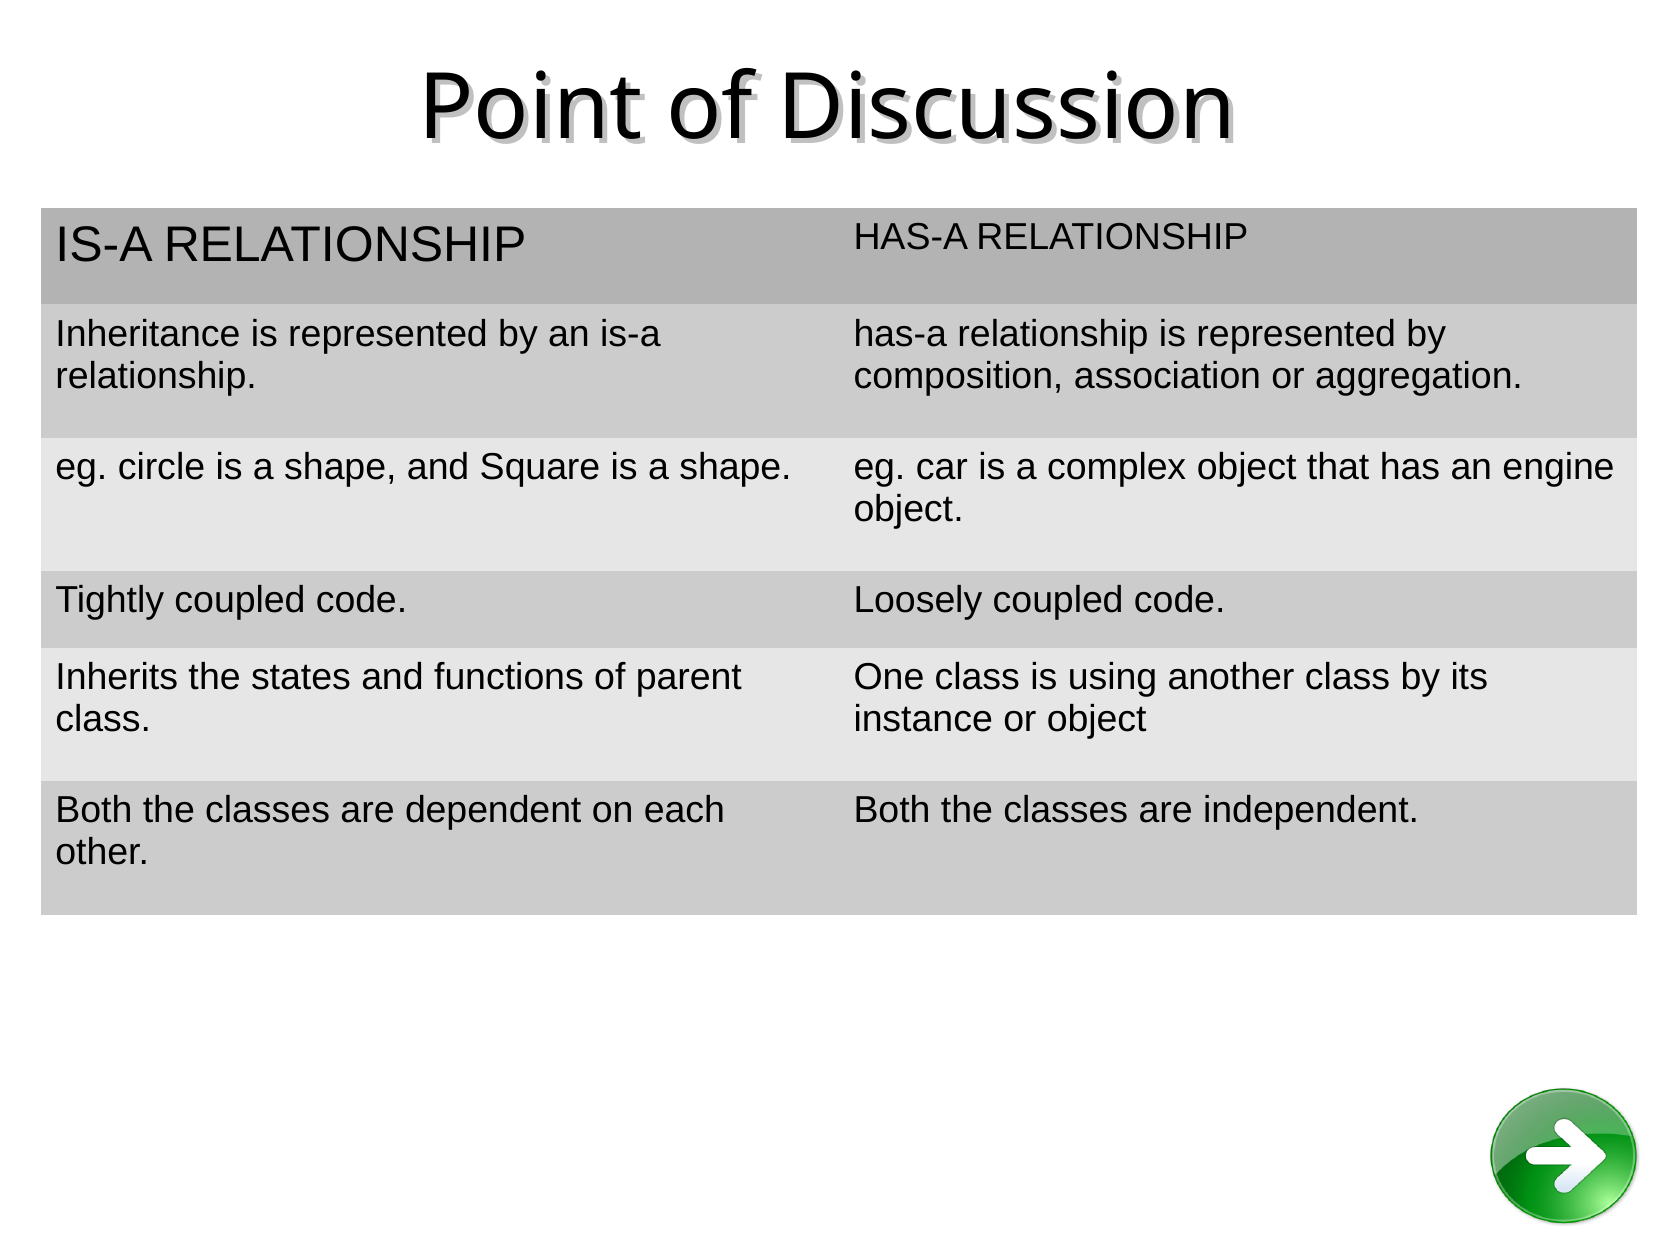

# Point of Discussion
| IS-A RELATIONSHIP | HAS-A RELATIONSHIP |
| --- | --- |
| Inheritance is represented by an is-a relationship. | has-a relationship is represented by composition, association or aggregation. |
| eg. circle is a shape, and Square is a shape. | eg. car is a complex object that has an engine object. |
| Tightly coupled code. | Loosely coupled code. |
| Inherits the states and functions of parent class. | One class is using another class by its instance or object |
| Both the classes are dependent on each other. | Both the classes are independent. |